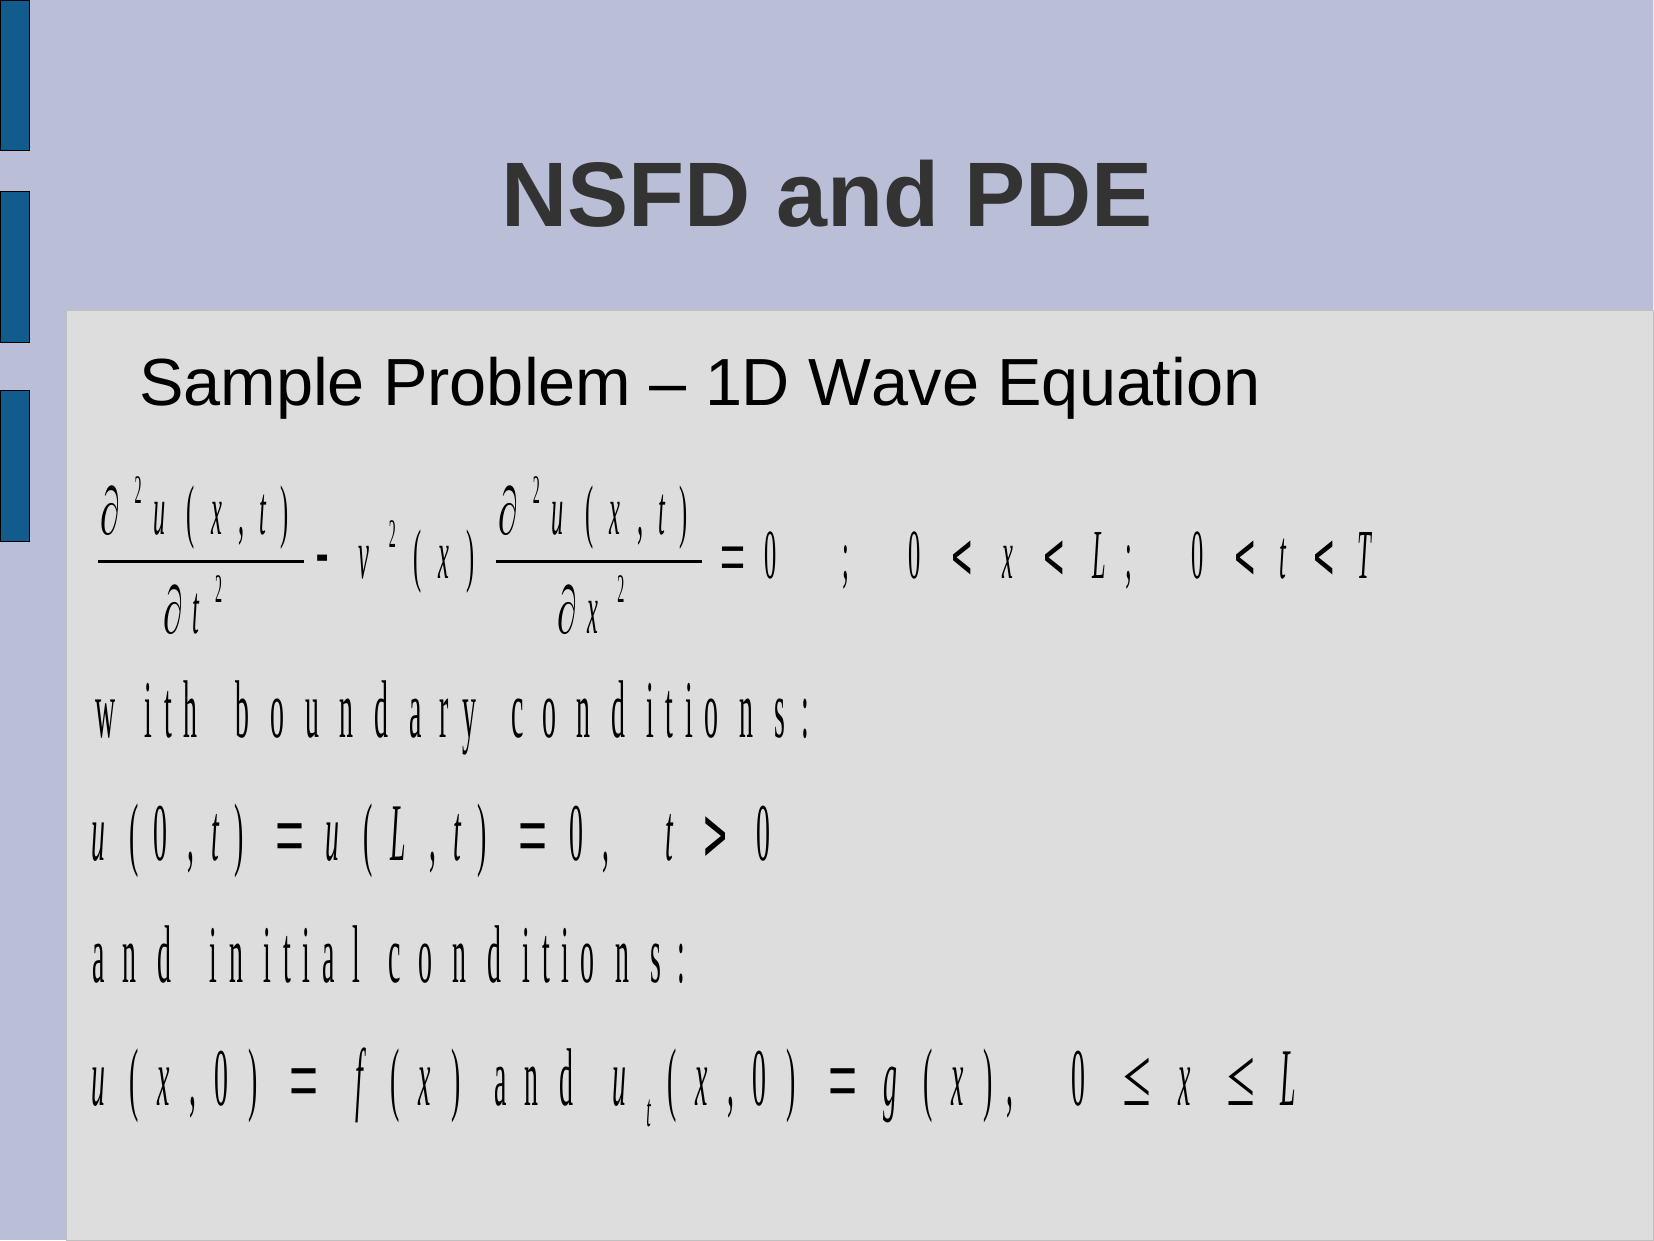

# NSFD and PDE
Sample Problem – 1D Wave Equation